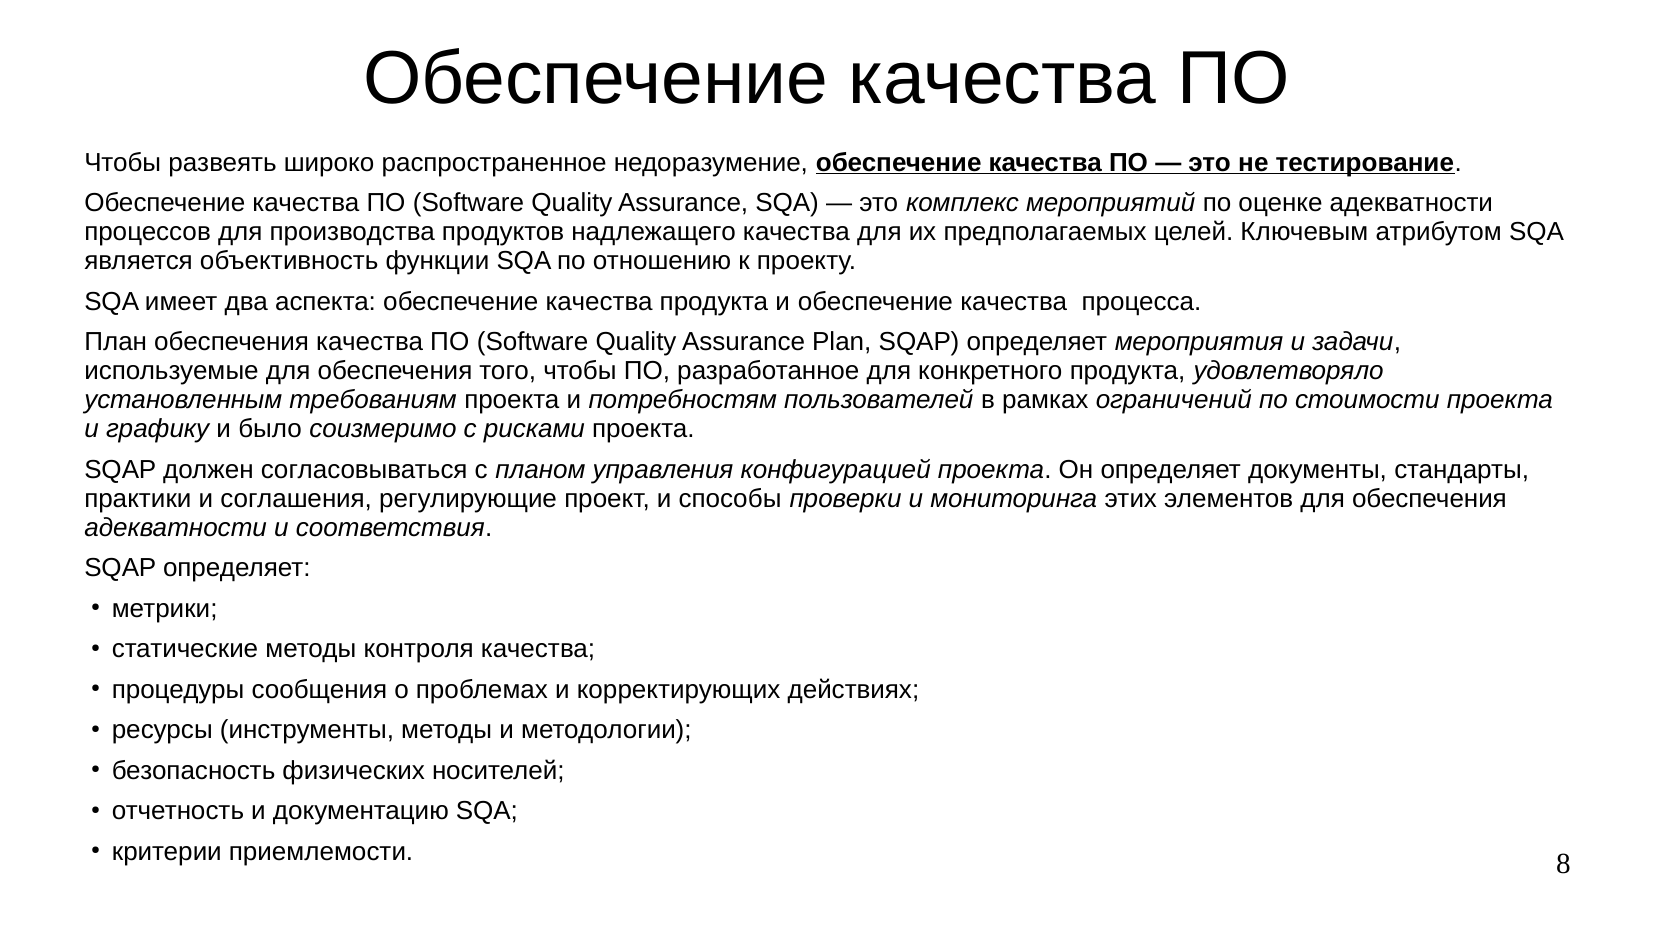

# Обеспечение качества ПО
Чтобы развеять широко распространенное недоразумение, обеспечение качества ПО — это не тестирование.
Обеспечение качества ПО (Software Quality Assurance, SQA) — это комплекс мероприятий по оценке адекватности процессов для производства продуктов надлежащего качества для их предполагаемых целей. Ключевым атрибутом SQA является объективность функции SQA по отношению к проекту.
SQA имеет два аспекта: обеспечение качества продукта и обеспечение качества процесса.
План обеспечения качества ПО (Software Quality Assurance Plan, SQAP) определяет мероприятия и задачи, используемые для обеспечения того, чтобы ПО, разработанное для конкретного продукта, удовлетворяло установленным требованиям проекта и потребностям пользователей в рамках ограничений по стоимости проекта и графику и было соизмеримо с рисками проекта.
SQAP должен согласовываться с планом управления конфигурацией проекта. Он определяет документы, стандарты, практики и соглашения, регулирующие проект, и способы проверки и мониторинга этих элементов для обеспечения адекватности и соответствия.
SQAP определяет:
метрики;
статические методы контроля качества;
процедуры сообщения о проблемах и корректирующих действиях;
ресурсы (инструменты, методы и методологии);
безопасность физических носителей;
отчетность и документацию SQA;
критерии приемлемости.
8